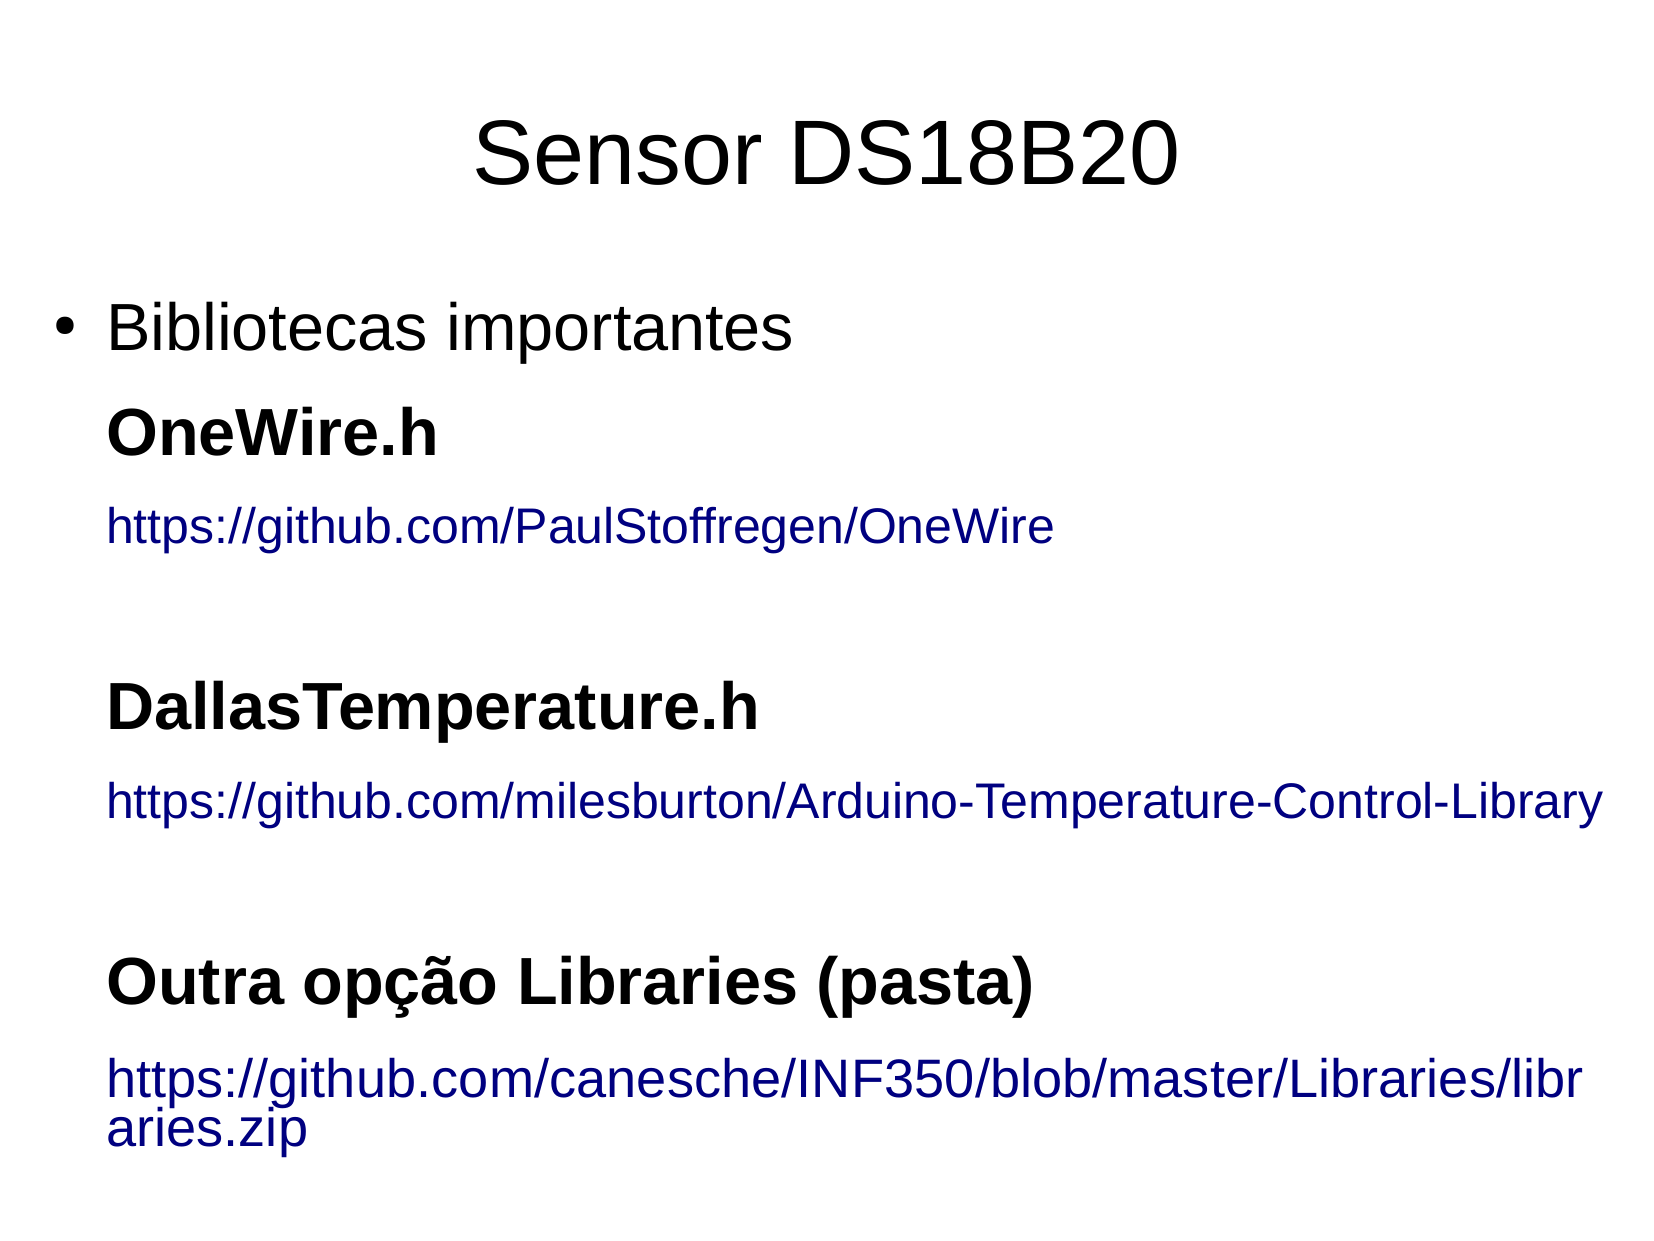

Sensor DS18B20
# Bibliotecas importantes
OneWire.h
https://github.com/PaulStoffregen/OneWire
DallasTemperature.h
https://github.com/milesburton/Arduino-Temperature-Control-Library
Outra opção Libraries (pasta)
https://github.com/canesche/INF350/blob/master/Libraries/libraries.zip